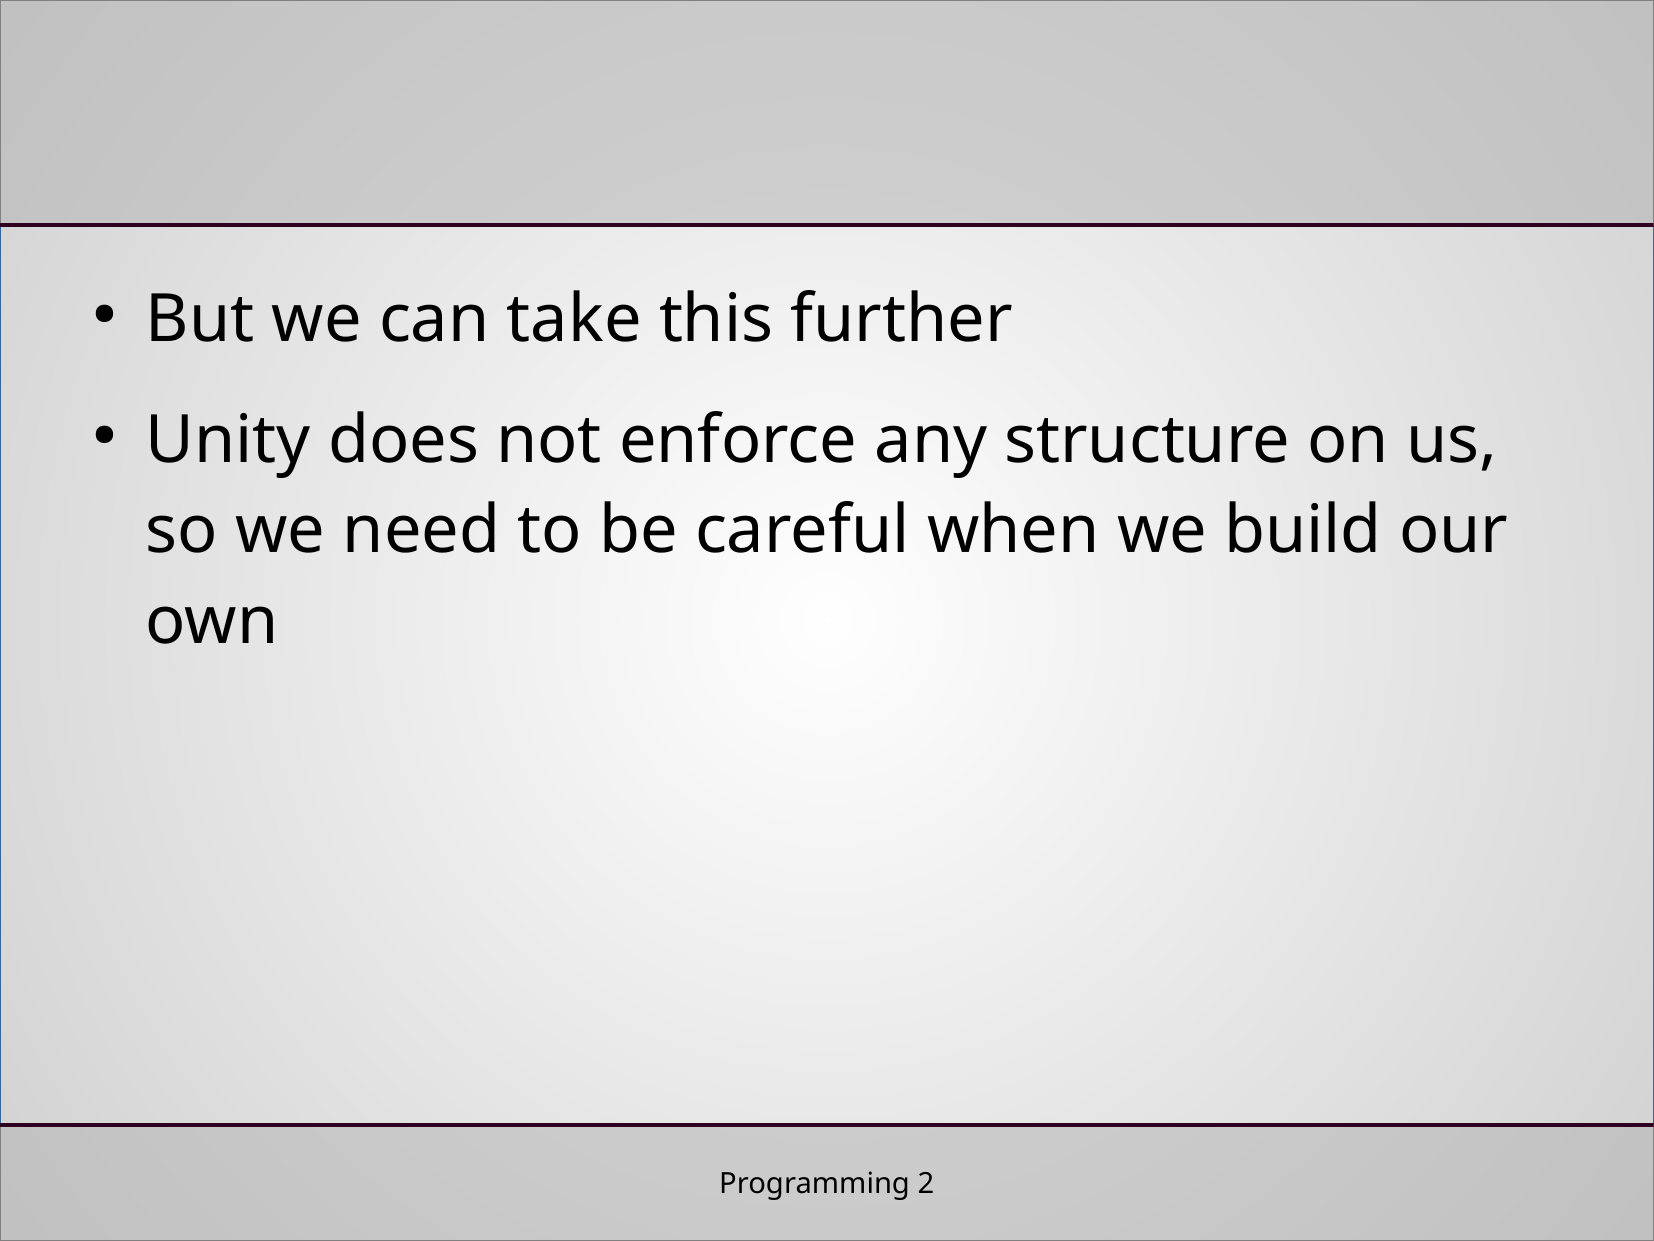

#
But we can take this further
Unity does not enforce any structure on us, so we need to be careful when we build our own